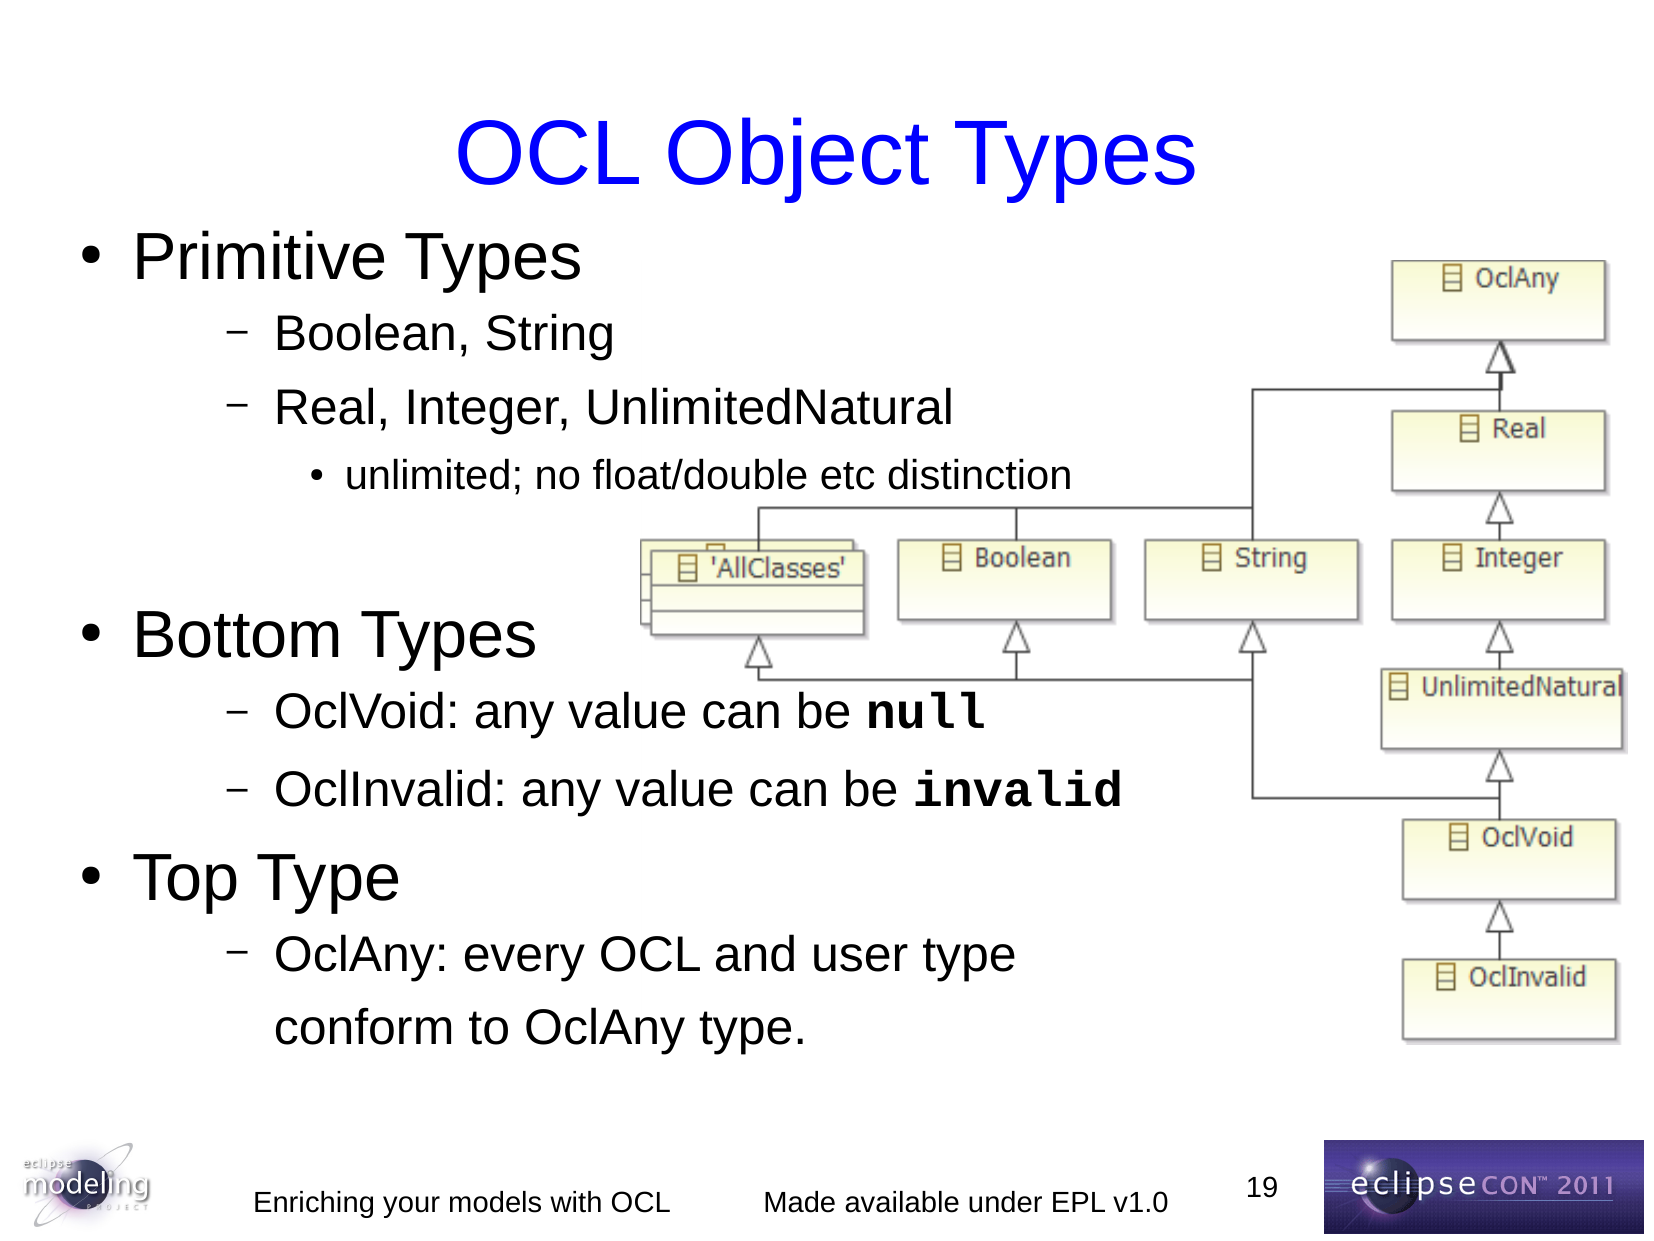

# OCL Object Types
Primitive Types
Boolean, String
Real, Integer, UnlimitedNatural
unlimited; no float/double etc distinction
Bottom Types
OclVoid: any value can be null
OclInvalid: any value can be invalid
Top Type
OclAny: every OCL and user type
conform to OclAny type.
19
Enriching your models with OCL